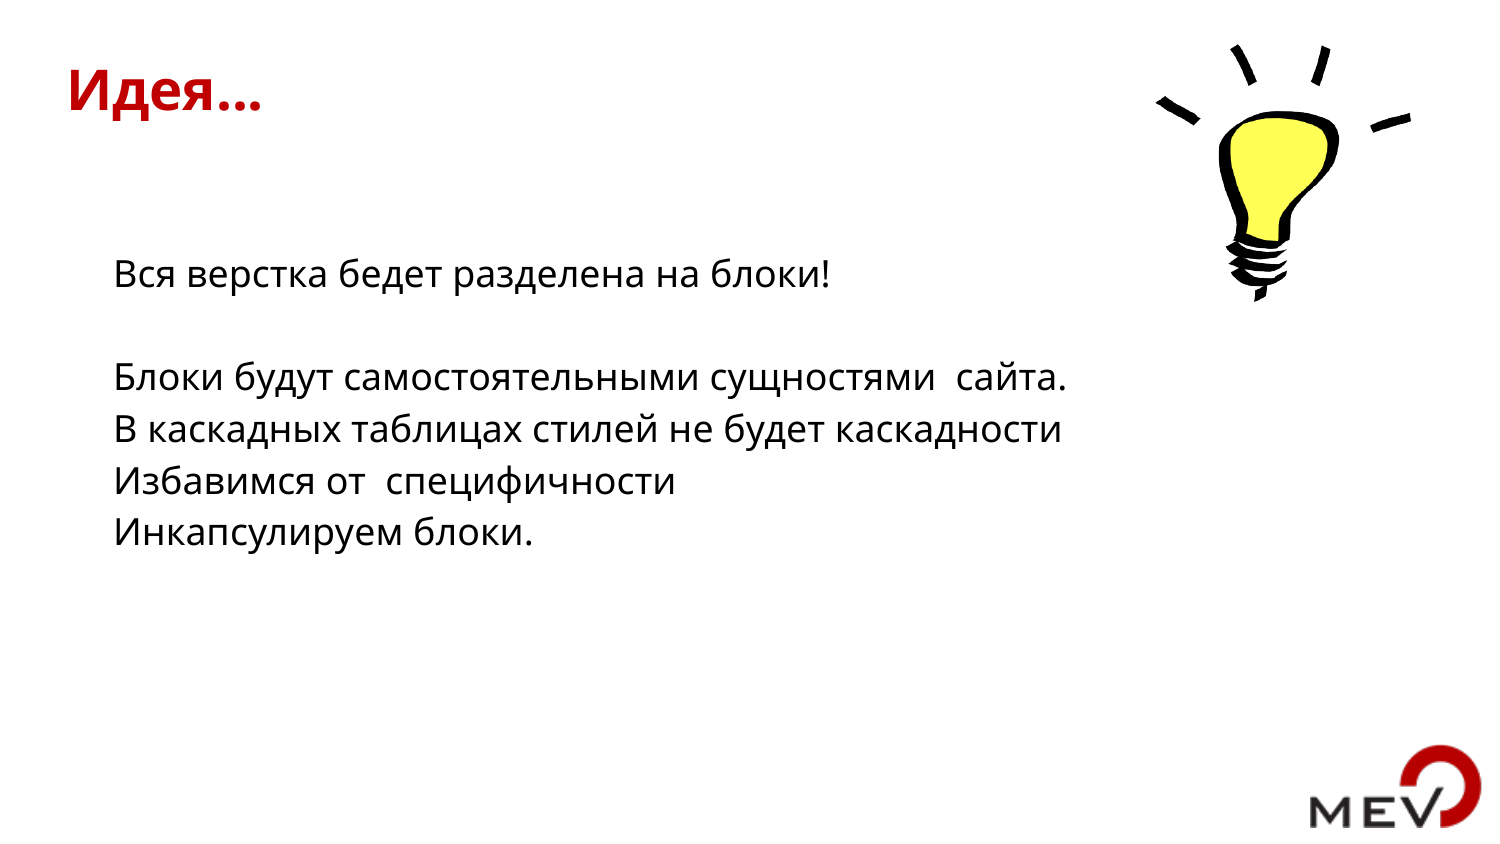

# Идея...
Вся верстка бедет разделена на блоки!
Блоки будут самостоятельными сущностями сайта.
В каскадных таблицах стилей не будет каскадности
Избавимся от специфичности
Инкапсулируем блоки.